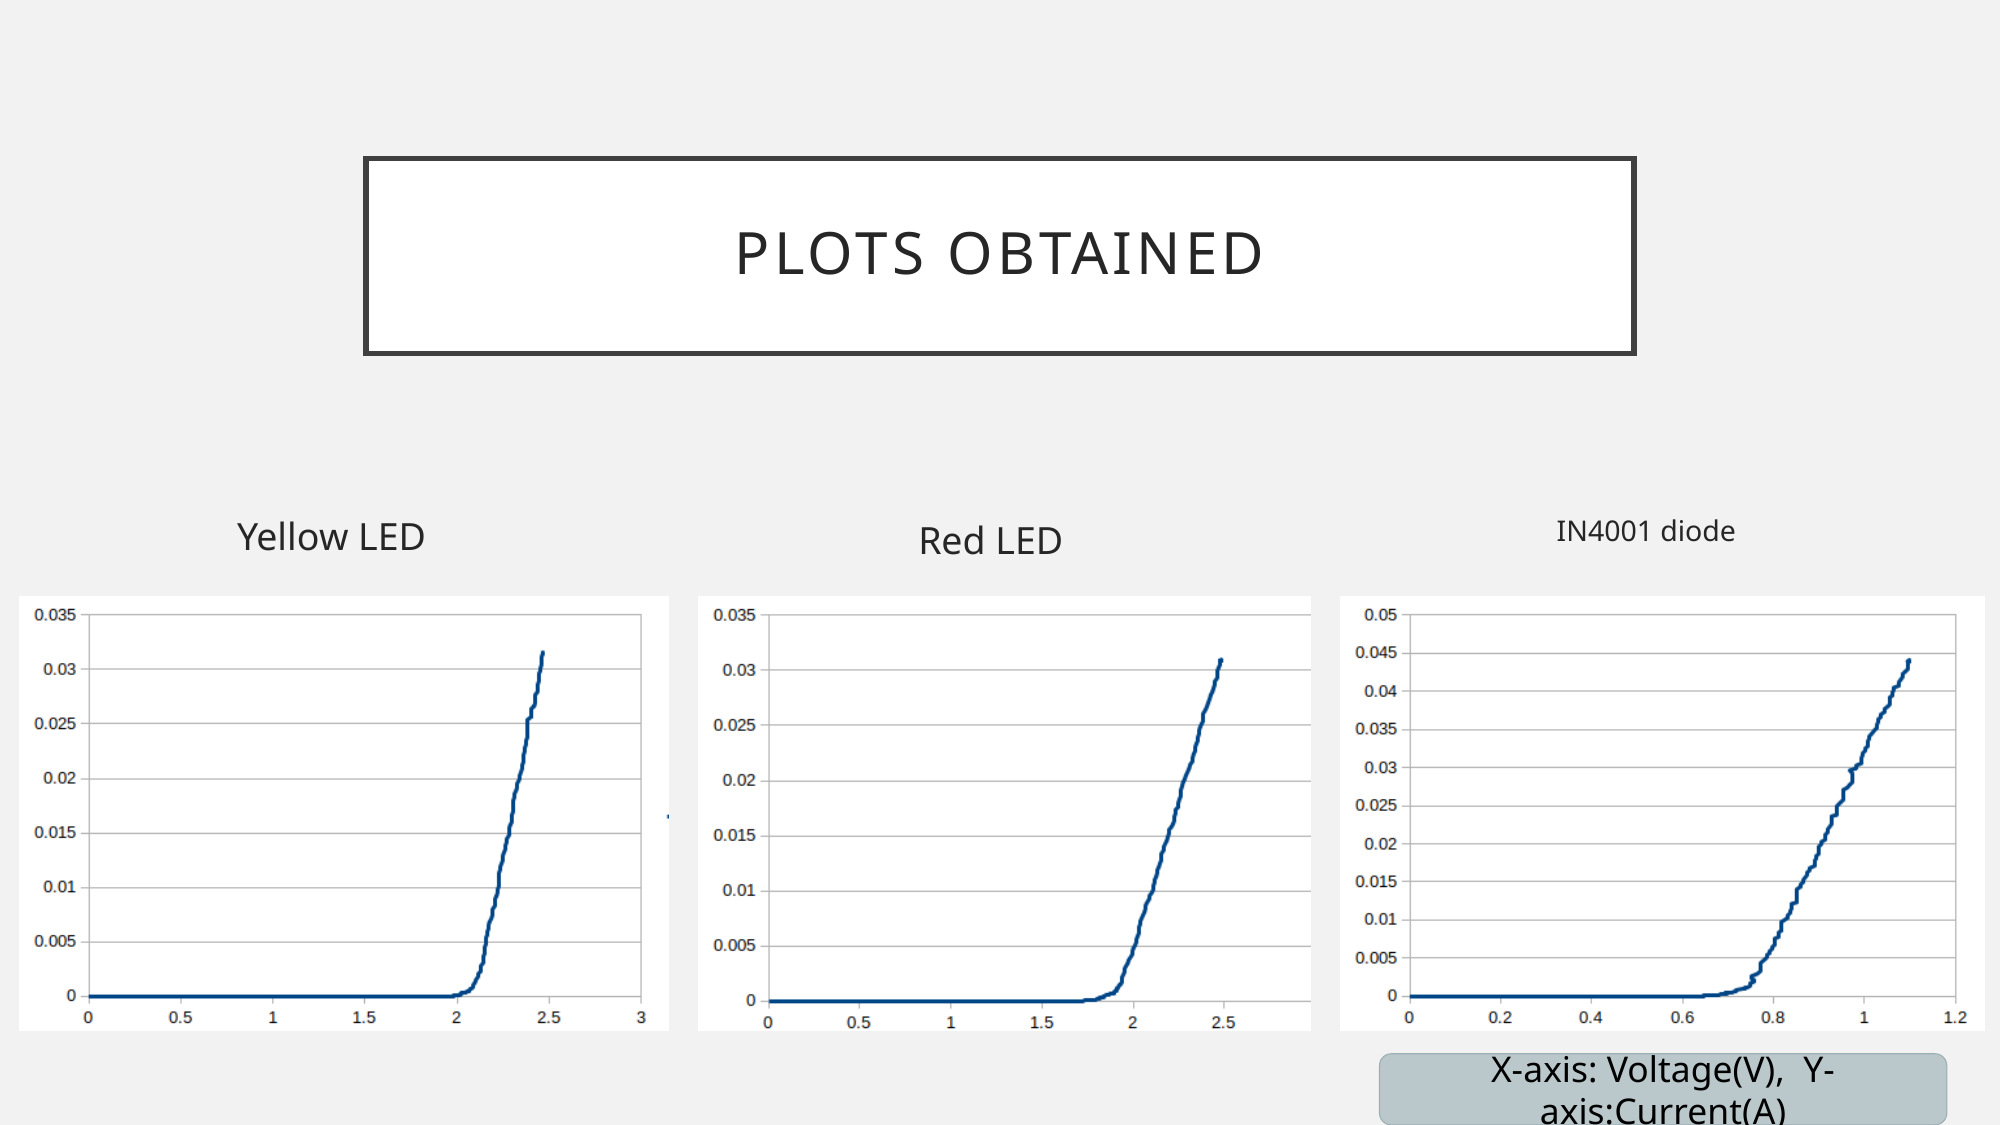

# Plots obtained
Yellow LED
IN4001 diode
Red LED
X-axis: Voltage(V), Y-axis:Current(A)